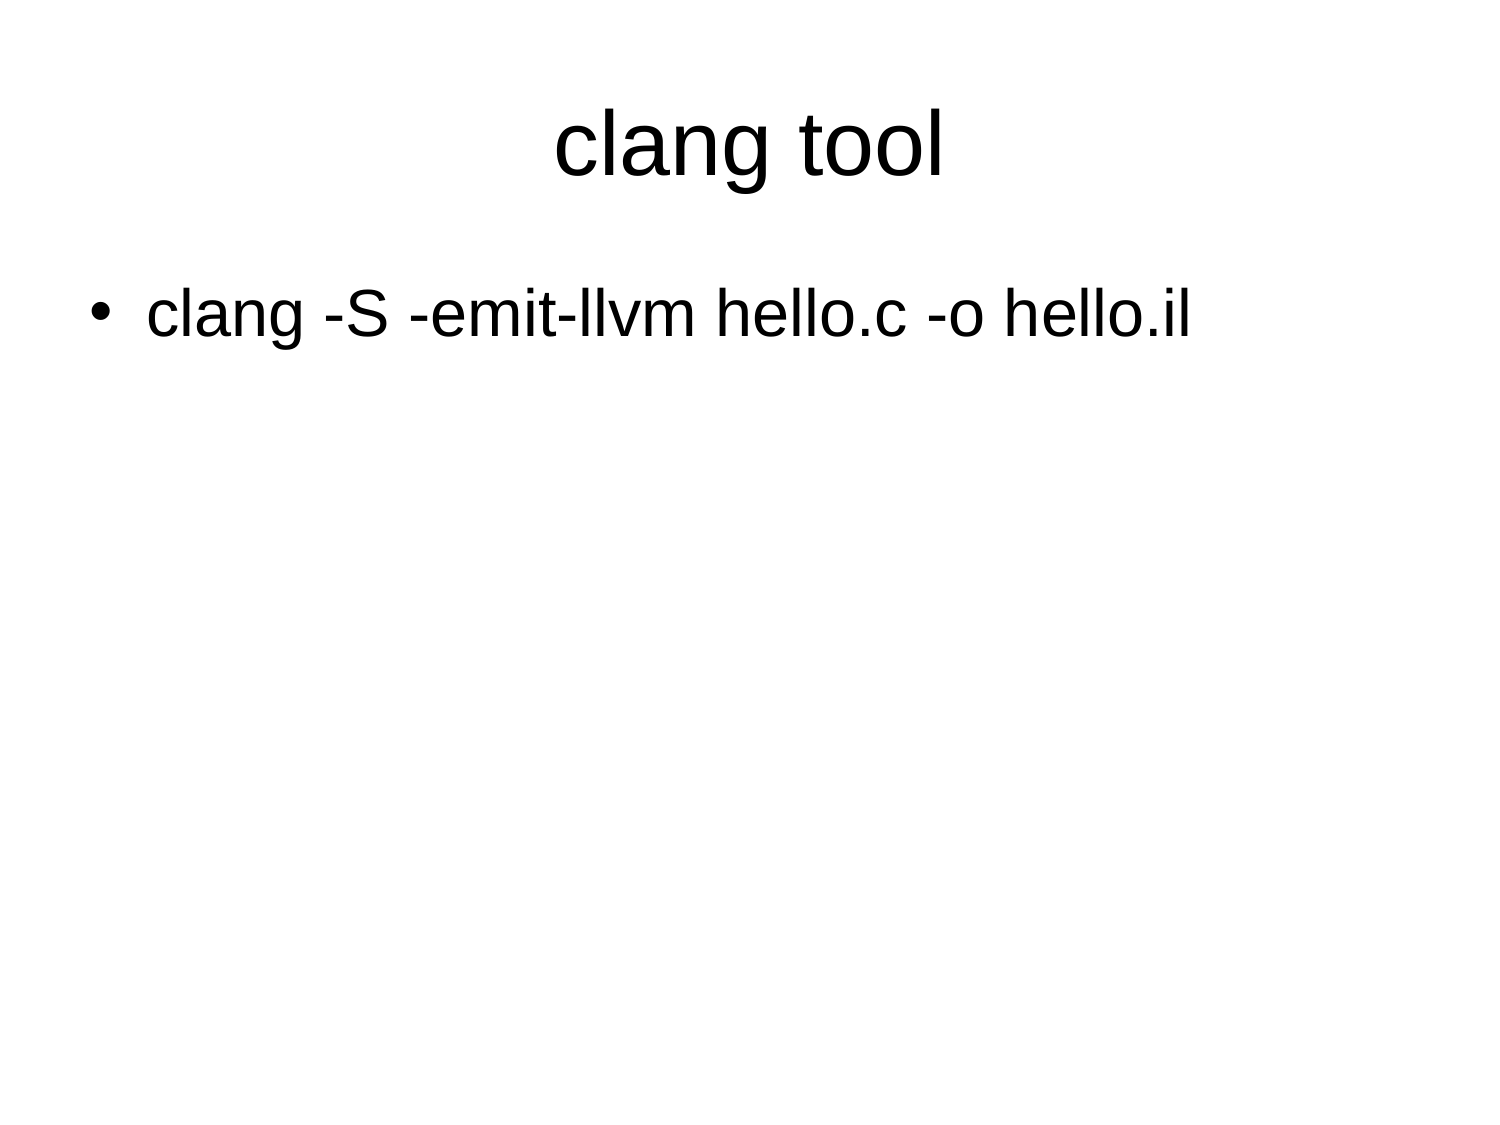

# clang tool
clang -S -emit-llvm hello.c -o hello.il